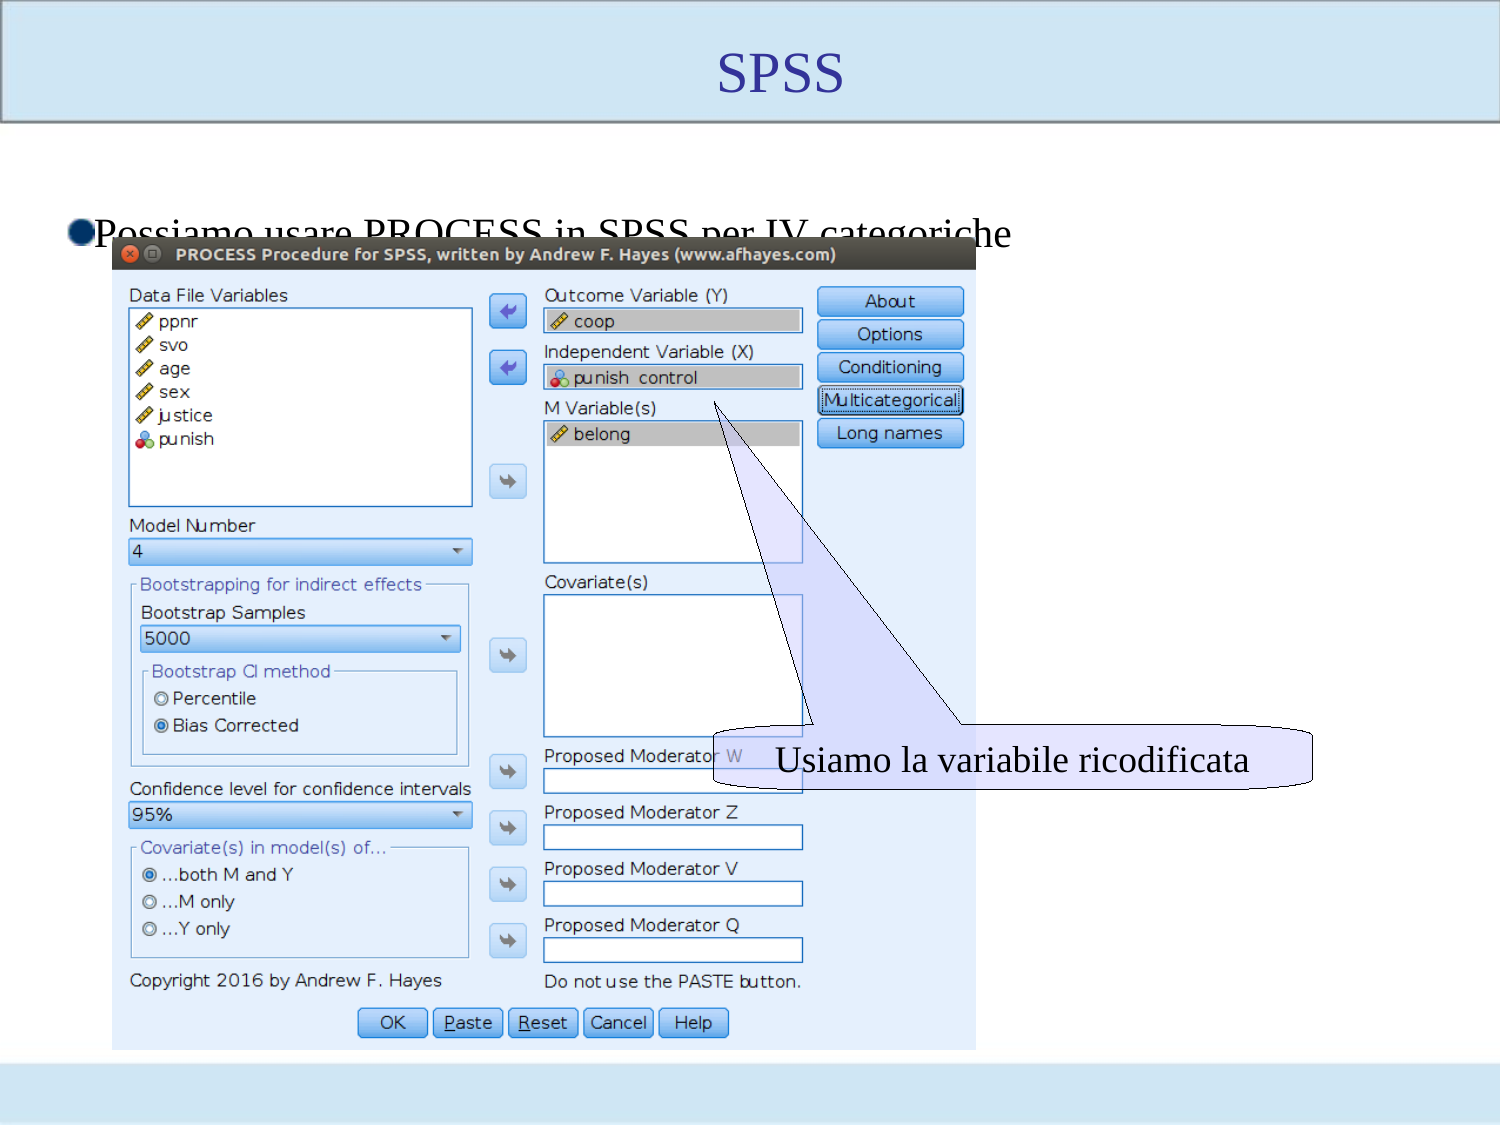

# SPSS
Possiamo usare PROCESS in SPSS per IV categoriche
Usiamo la variabile ricodificata